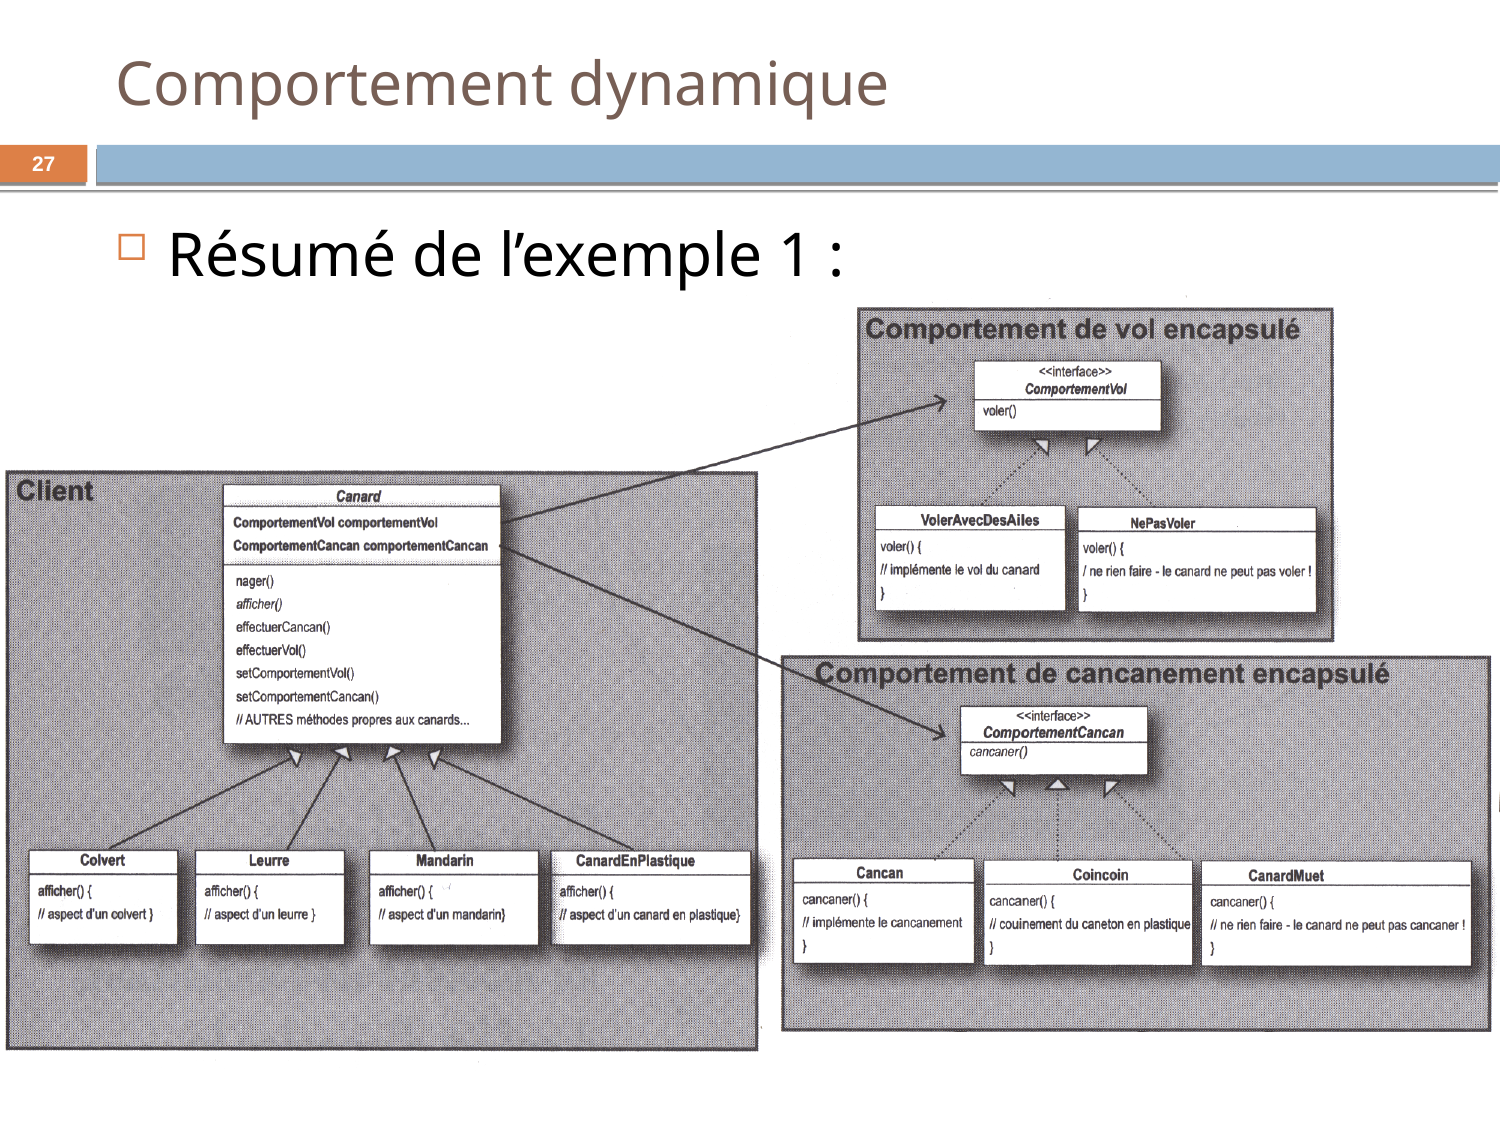

# Comportement dynamique
Résumé de l’exemple 1 :